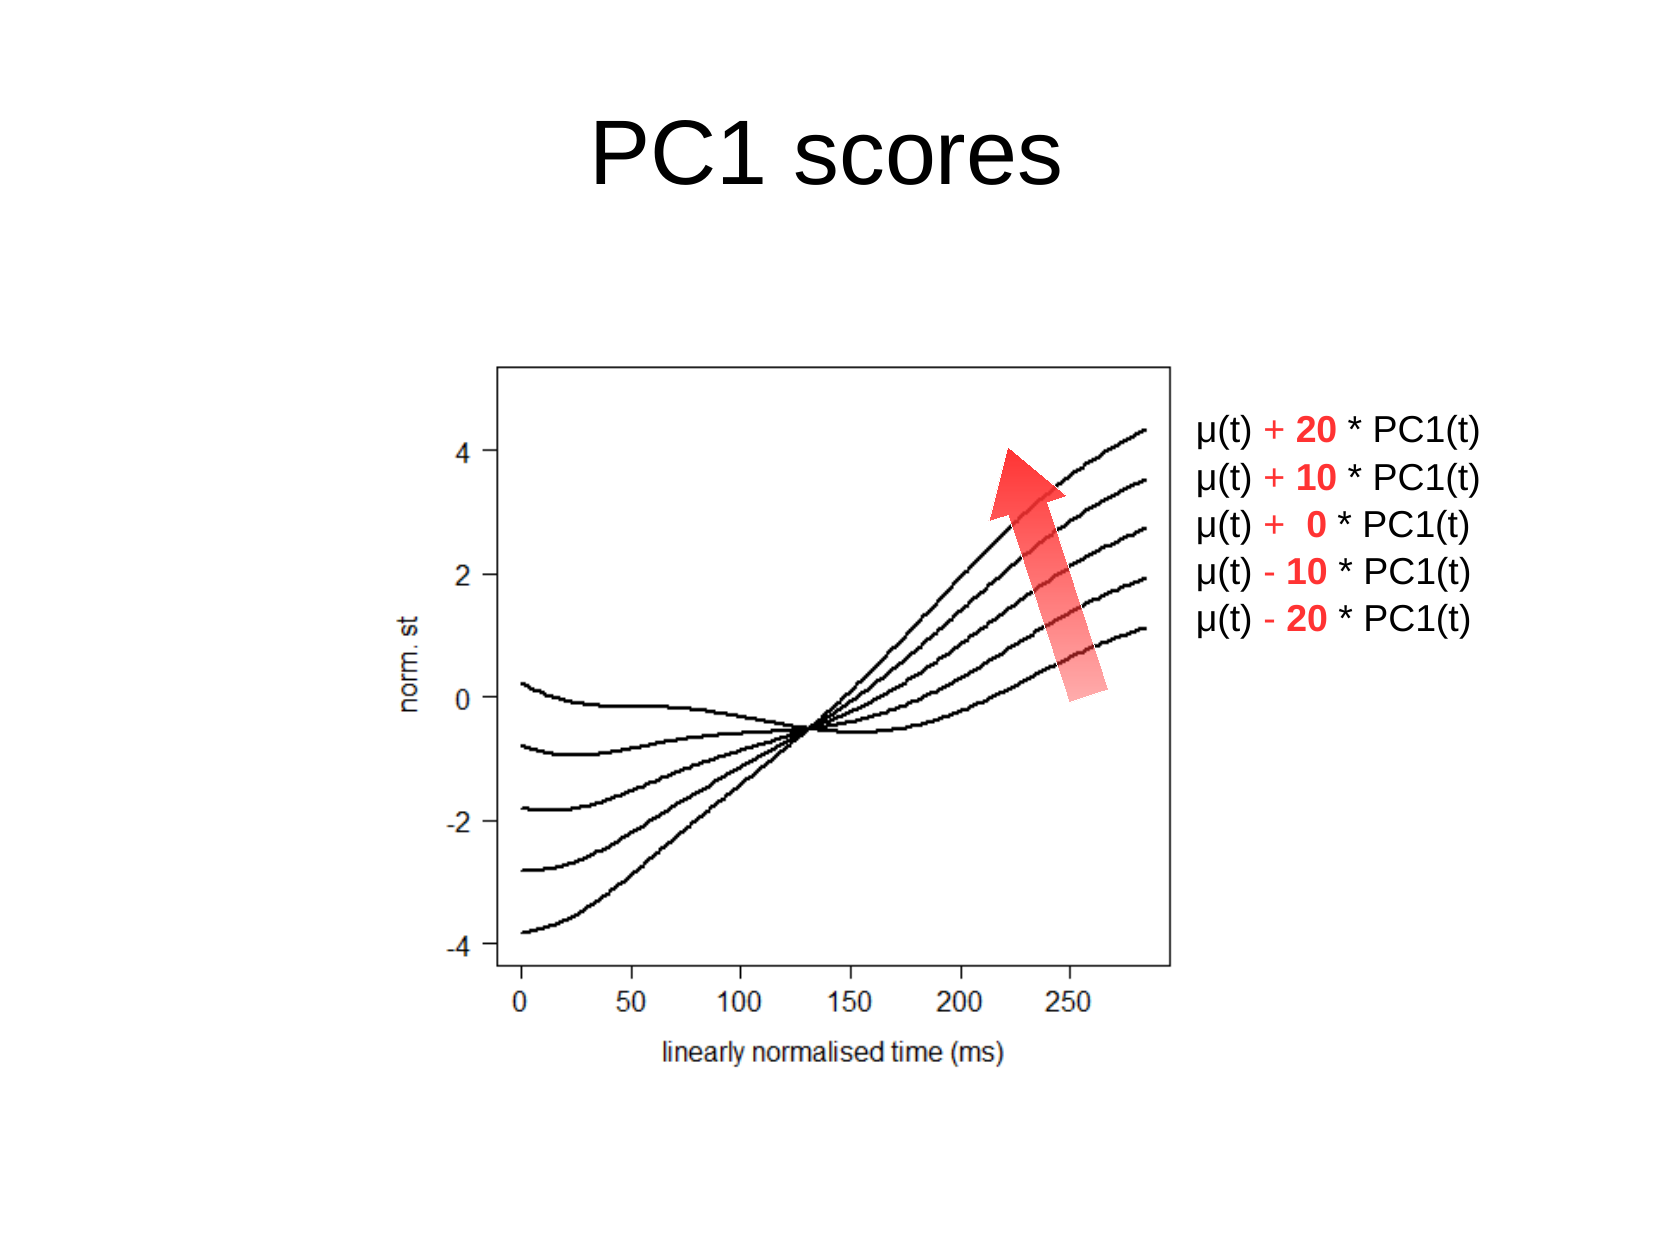

# PC1 scores
μ(t) + 20 * PC1(t)
μ(t) + 10 * PC1(t)
μ(t) + 0 * PC1(t)
μ(t) - 10 * PC1(t)
μ(t) - 20 * PC1(t)